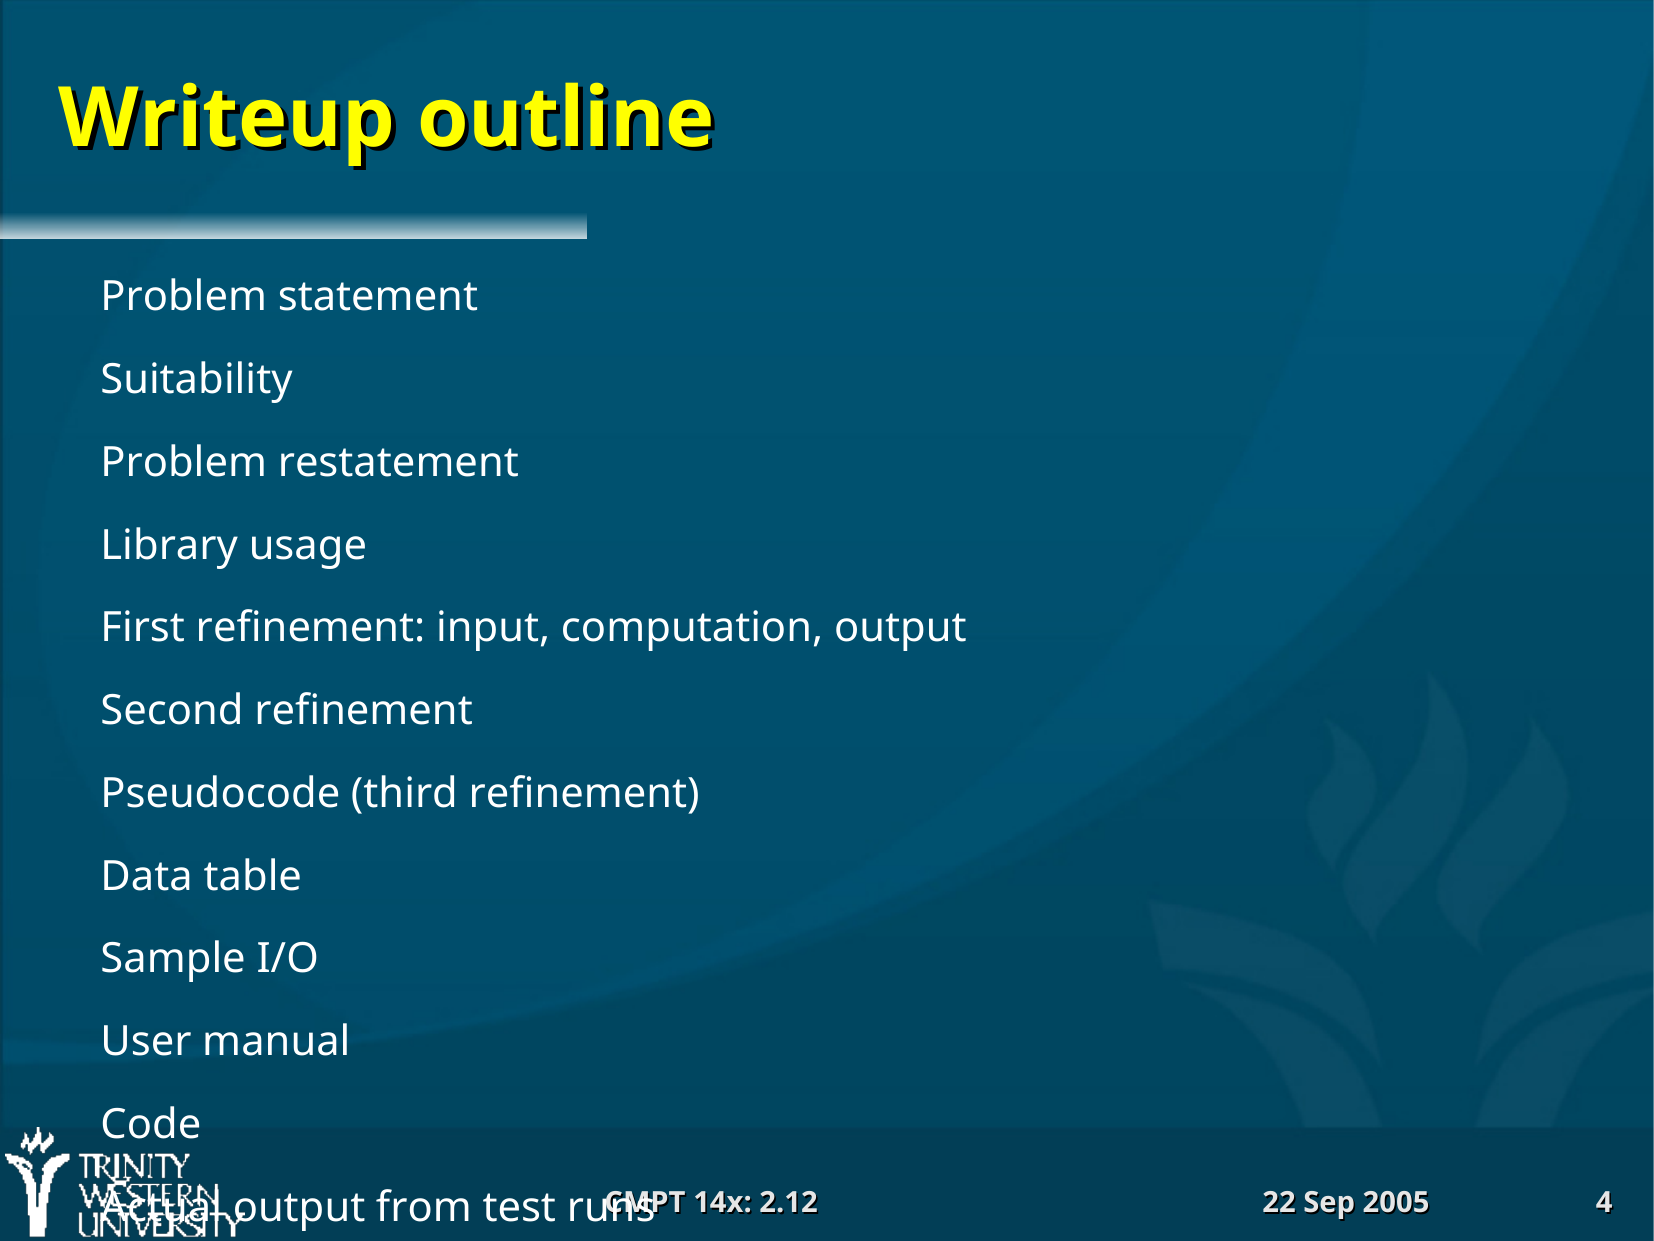

# Writeup outline
Problem statement
Suitability
Problem restatement
Library usage
First refinement: input, computation, output
Second refinement
Pseudocode (third refinement)
Data table
Sample I/O
User manual
Code
Actual output from test runs
CMPT 14x: 2.12
22 Sep 2005
4